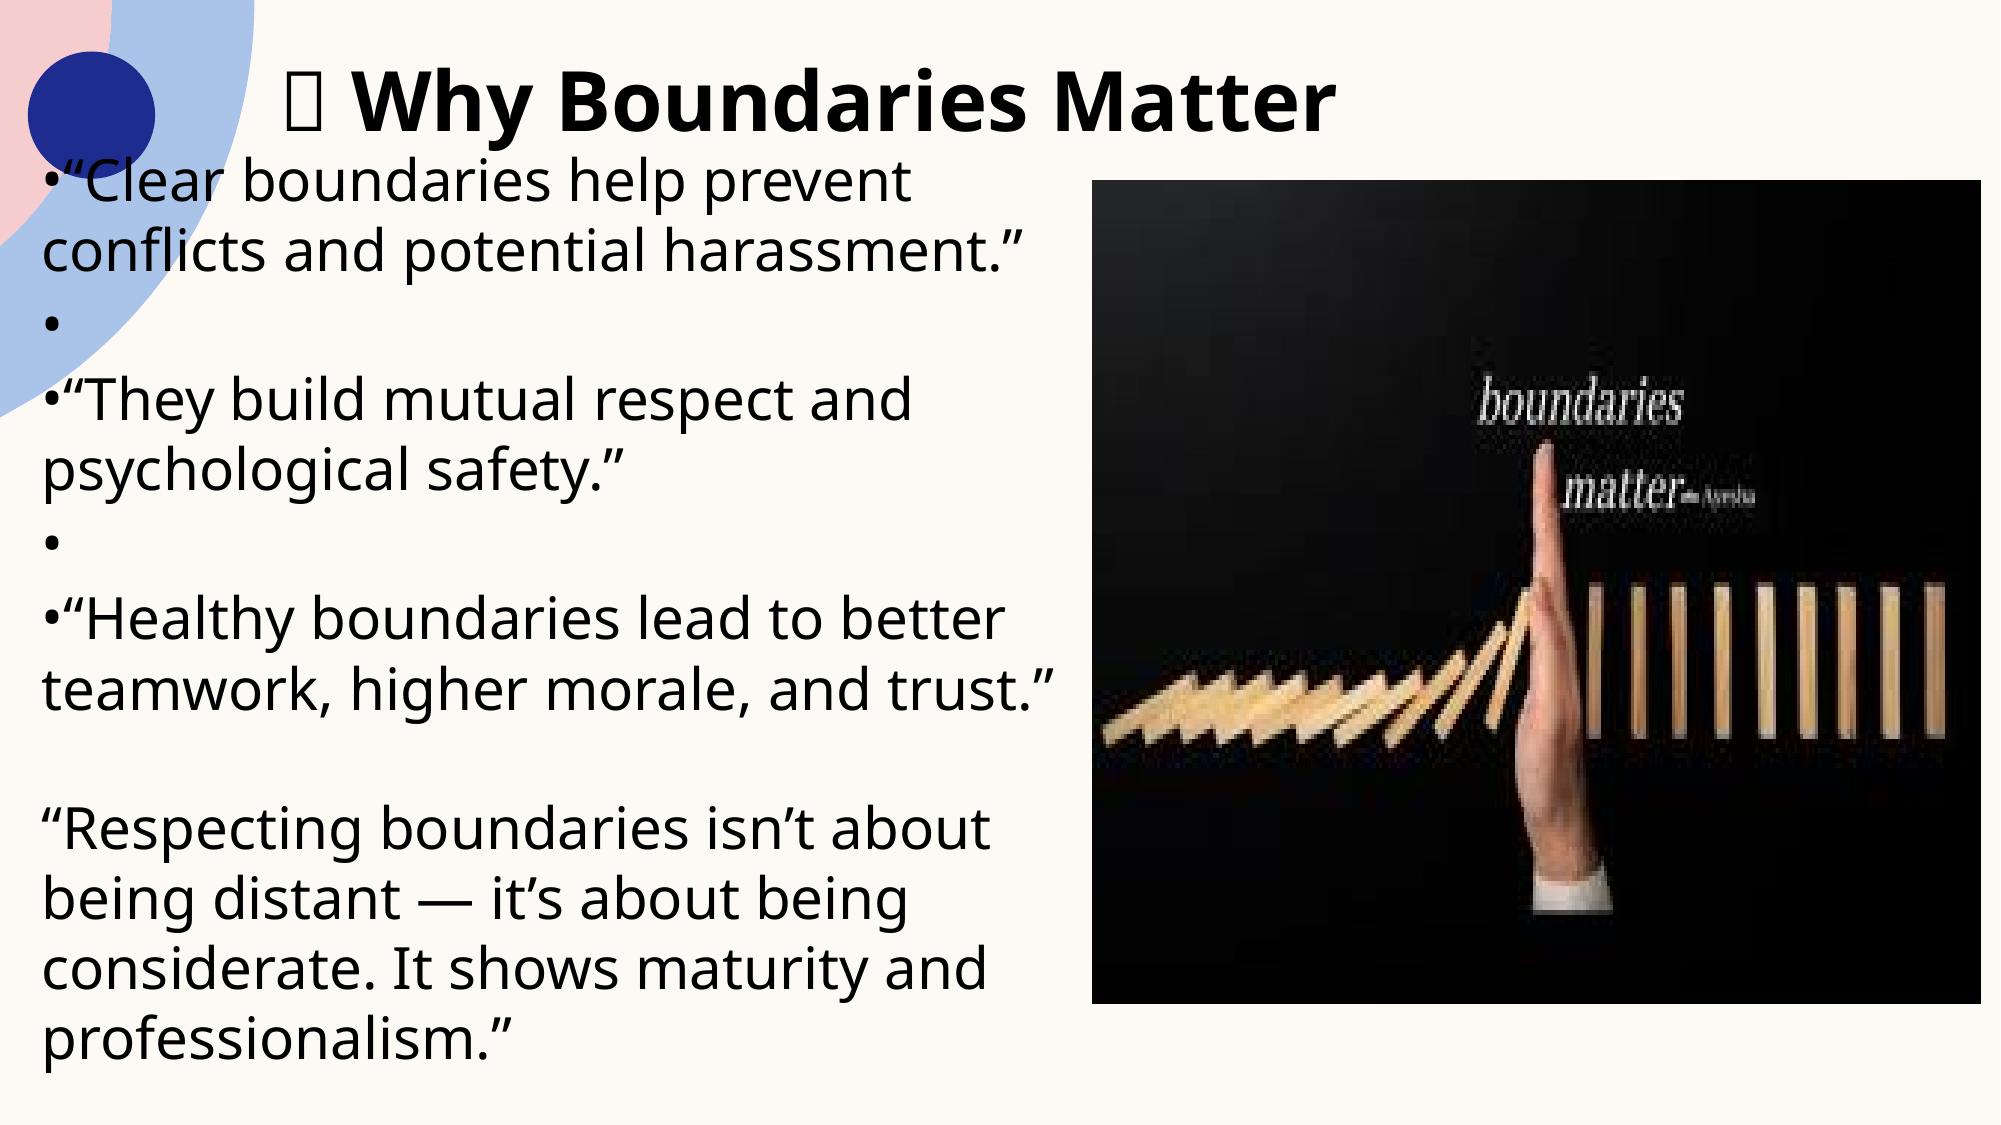

🌱 Why Boundaries Matter
“Clear boundaries help prevent conflicts and potential harassment.”
“They build mutual respect and psychological safety.”
“Healthy boundaries lead to better teamwork, higher morale, and trust.”
“Respecting boundaries isn’t about being distant — it’s about being considerate. It shows maturity and professionalism.”